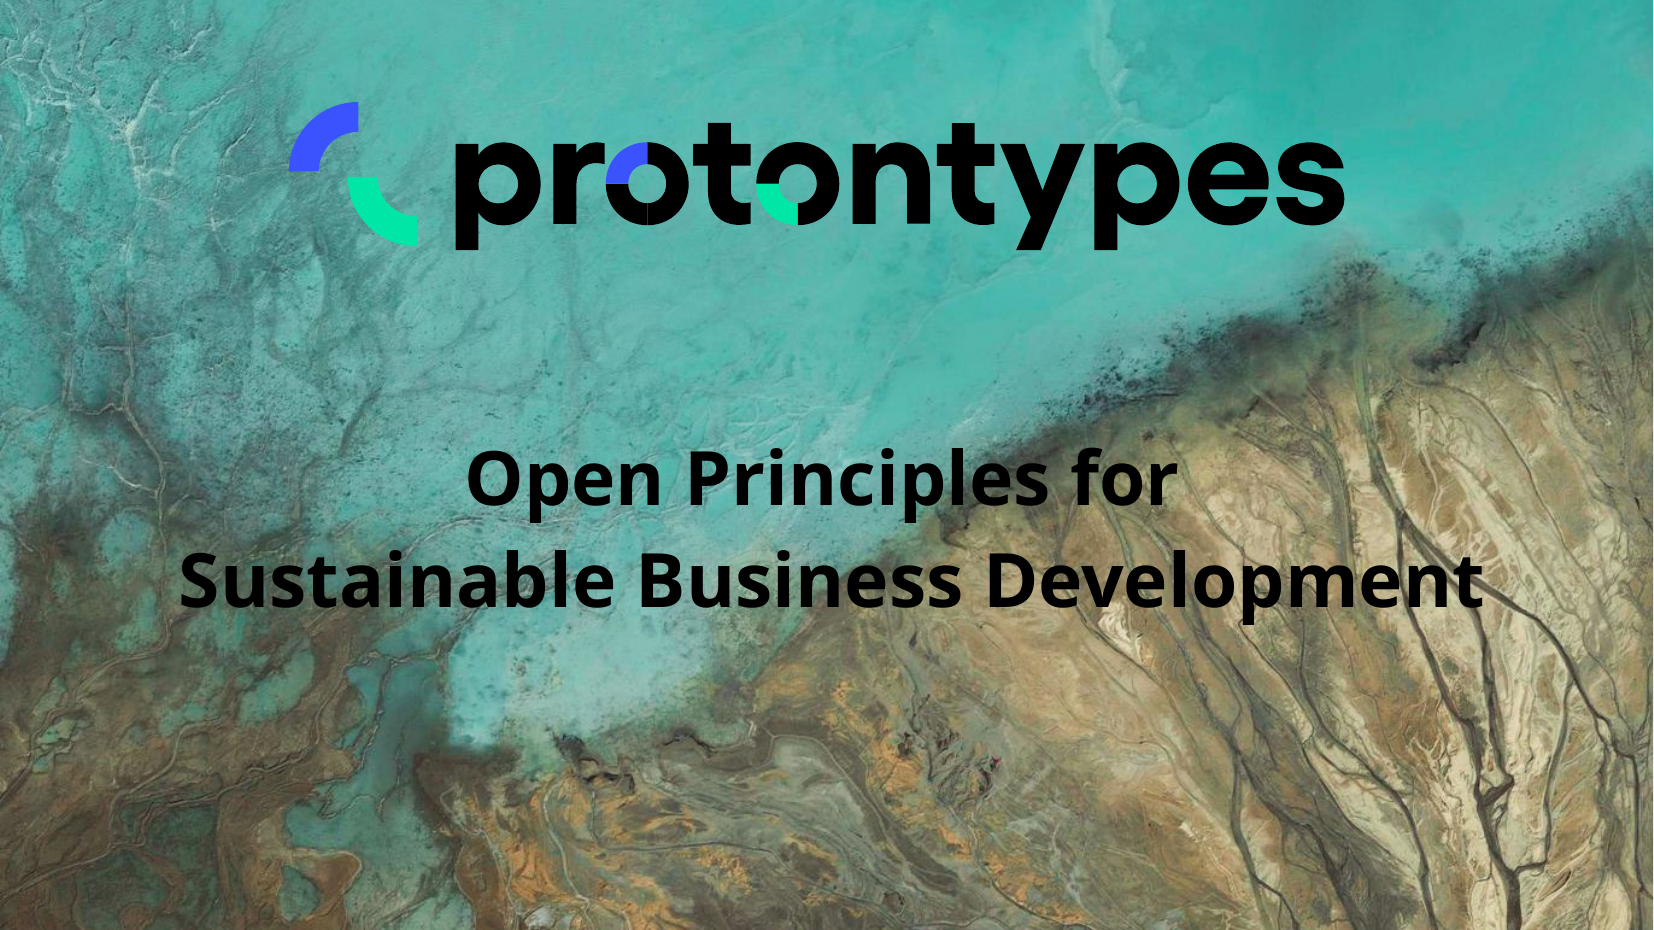

# Open Principles for Sustainable Business Development